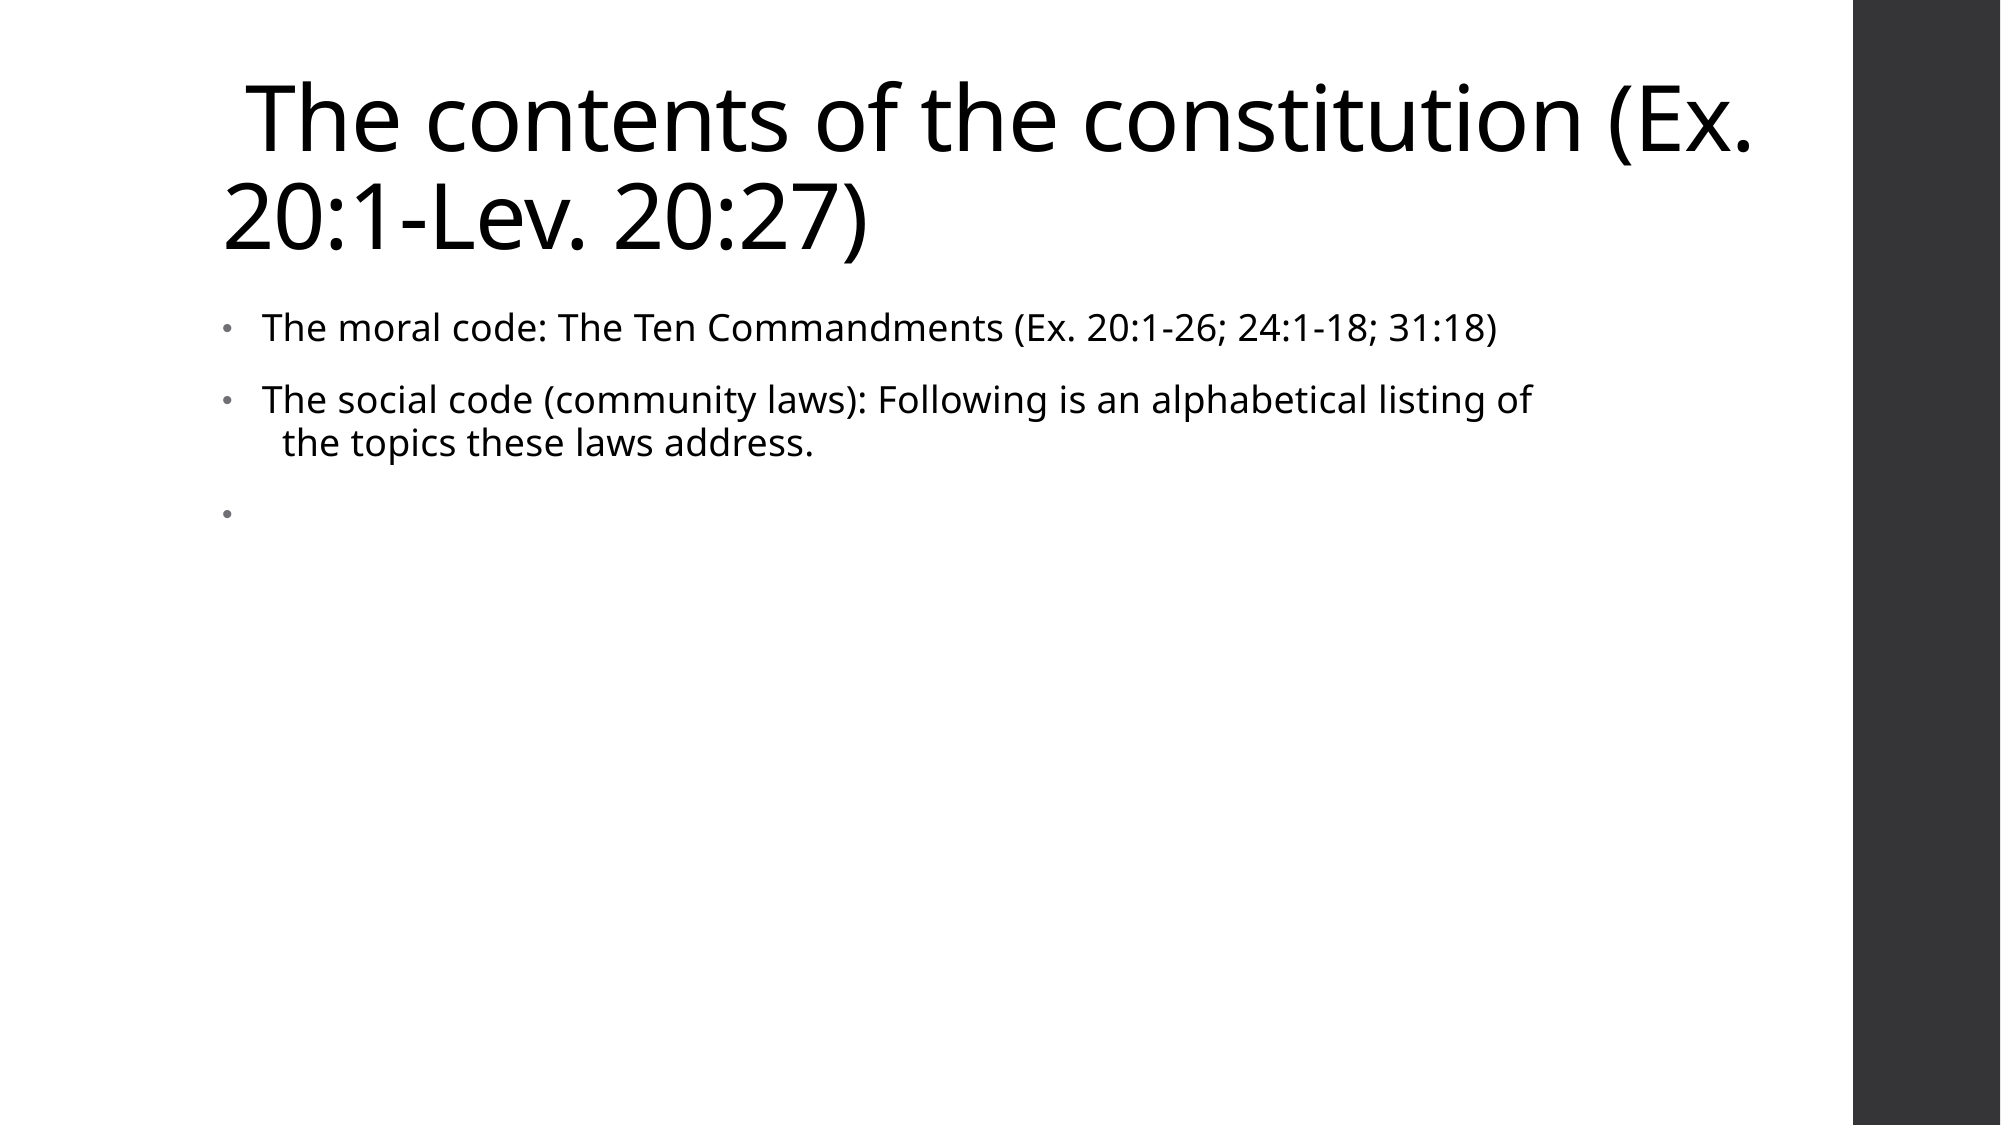

# The contents of the constitution (Ex. 20:1-Lev. 20:27)
 The moral code: The Ten Commandments (Ex. 20:1-26; 24:1-18; 31:18)
 The social code (community laws): Following is an alphabetical listing of the topics these laws address.